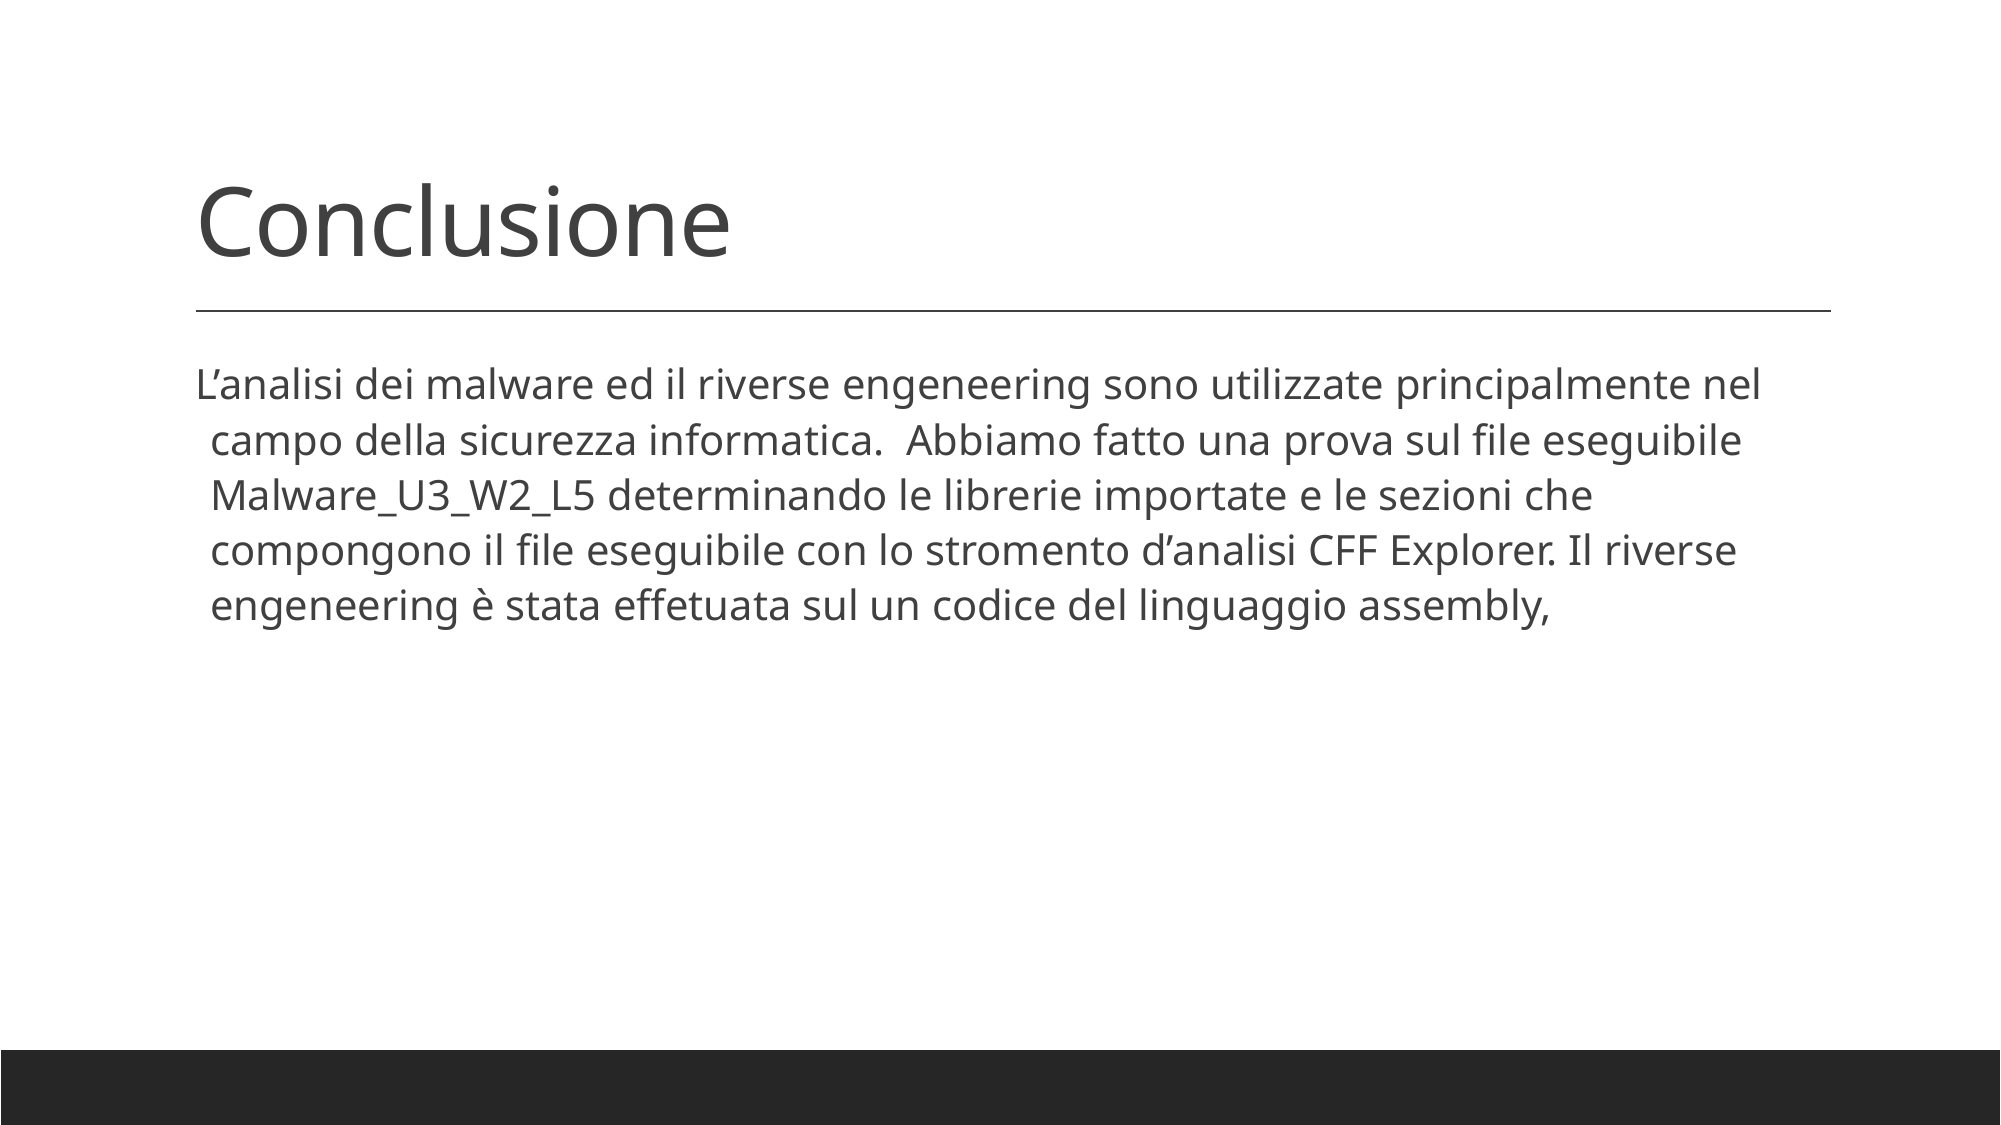

# Conclusione
L’analisi dei malware ed il riverse engeneering sono utilizzate principalmente nel campo della sicurezza informatica. Abbiamo fatto una prova sul file eseguibile Malware_U3_W2_L5 determinando le librerie importate e le sezioni che compongono il file eseguibile con lo stromento d’analisi CFF Explorer. Il riverse engeneering è stata effetuata sul un codice del linguaggio assembly,